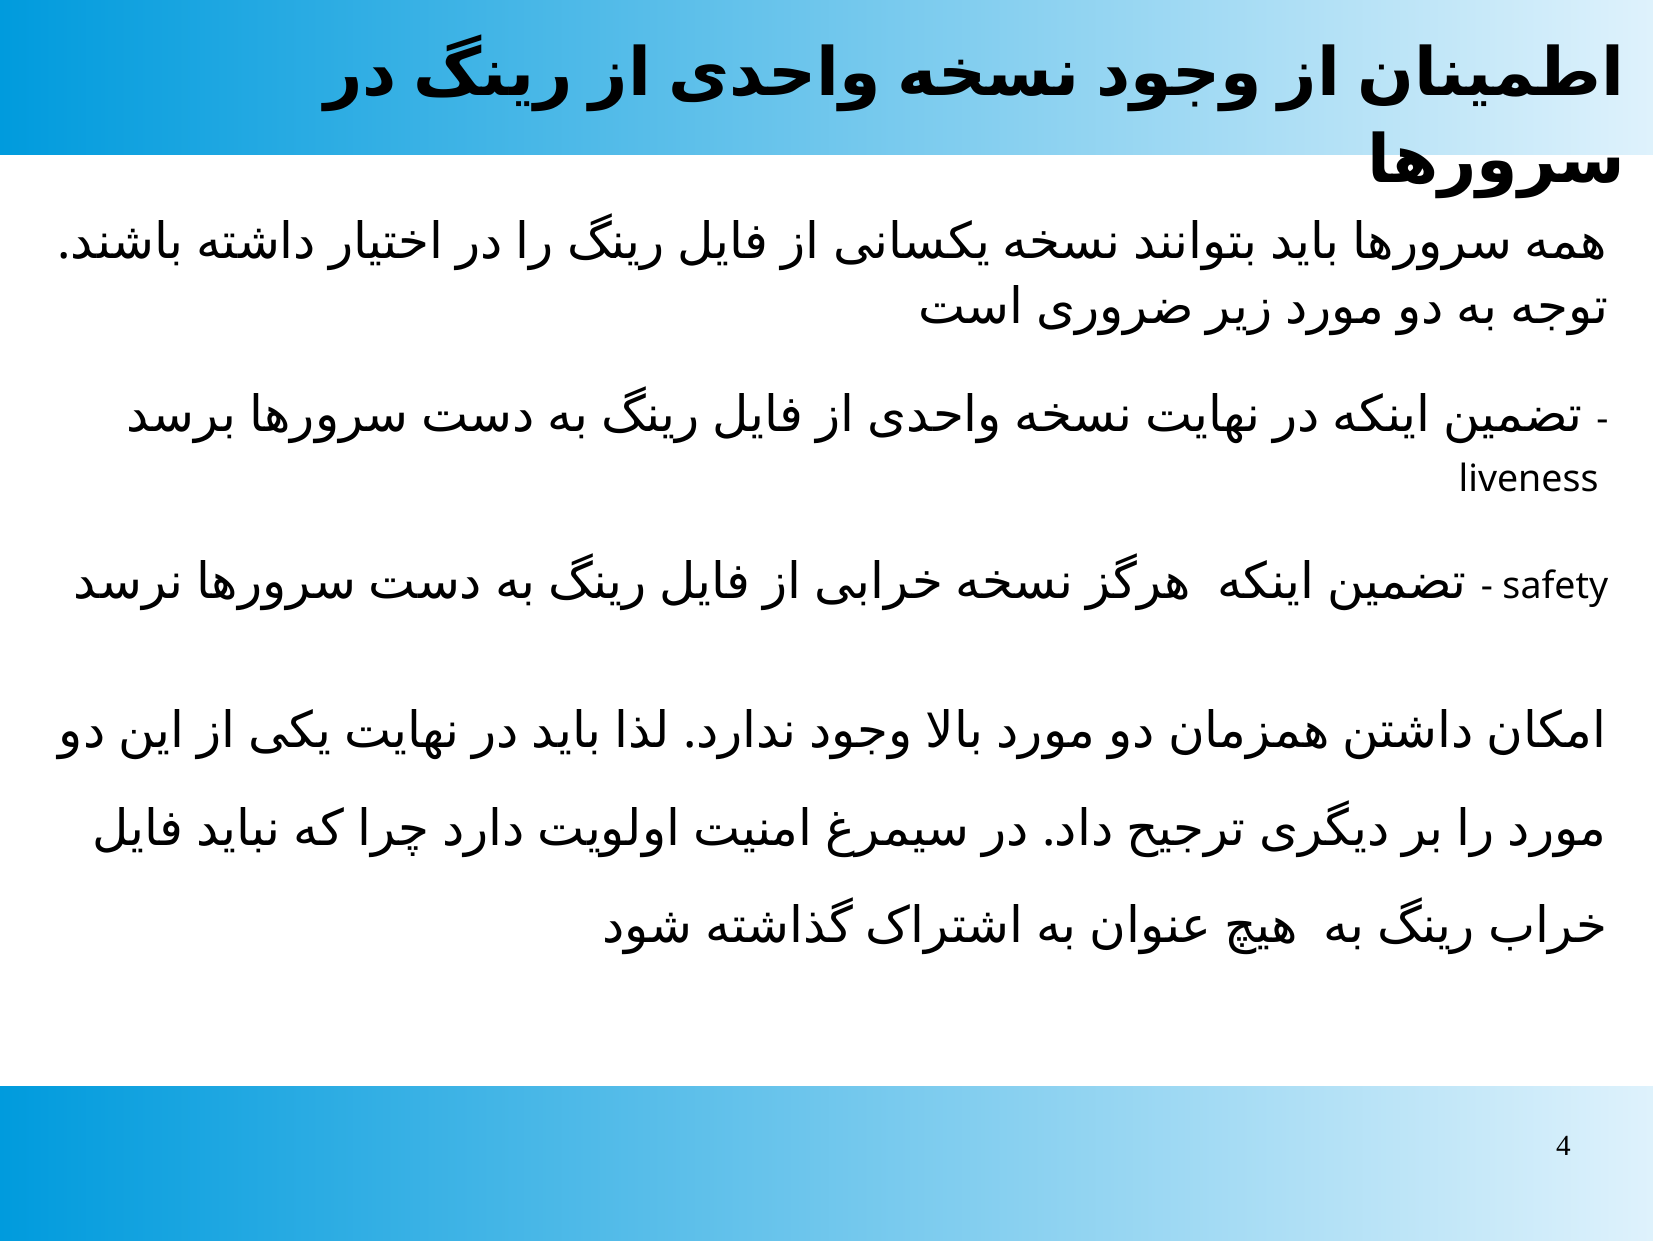

اطمینان از وجود نسخه واحدی از رینگ در سرورها
همه سرورها باید بتوانند نسخه یکسانی از فایل رینگ را در اختیار داشته باشند. توجه به دو مورد زیر ضروری است
 تضمین اینکه در نهایت نسخه واحدی از فایل رینگ به دست سرورها برسد - liveness
تضمین اینکه هرگز نسخه خرابی از فایل رینگ به دست سرورها نرسد - safety
امکان داشتن همزمان دو مورد بالا وجود ندارد. لذا باید در نهایت یکی از این دو مورد را بر دیگری ترجیح داد. در سیمرغ امنیت اولویت دارد چرا که نباید فایل خراب رینگ به هیچ عنوان به اشتراک گذاشته شود
4